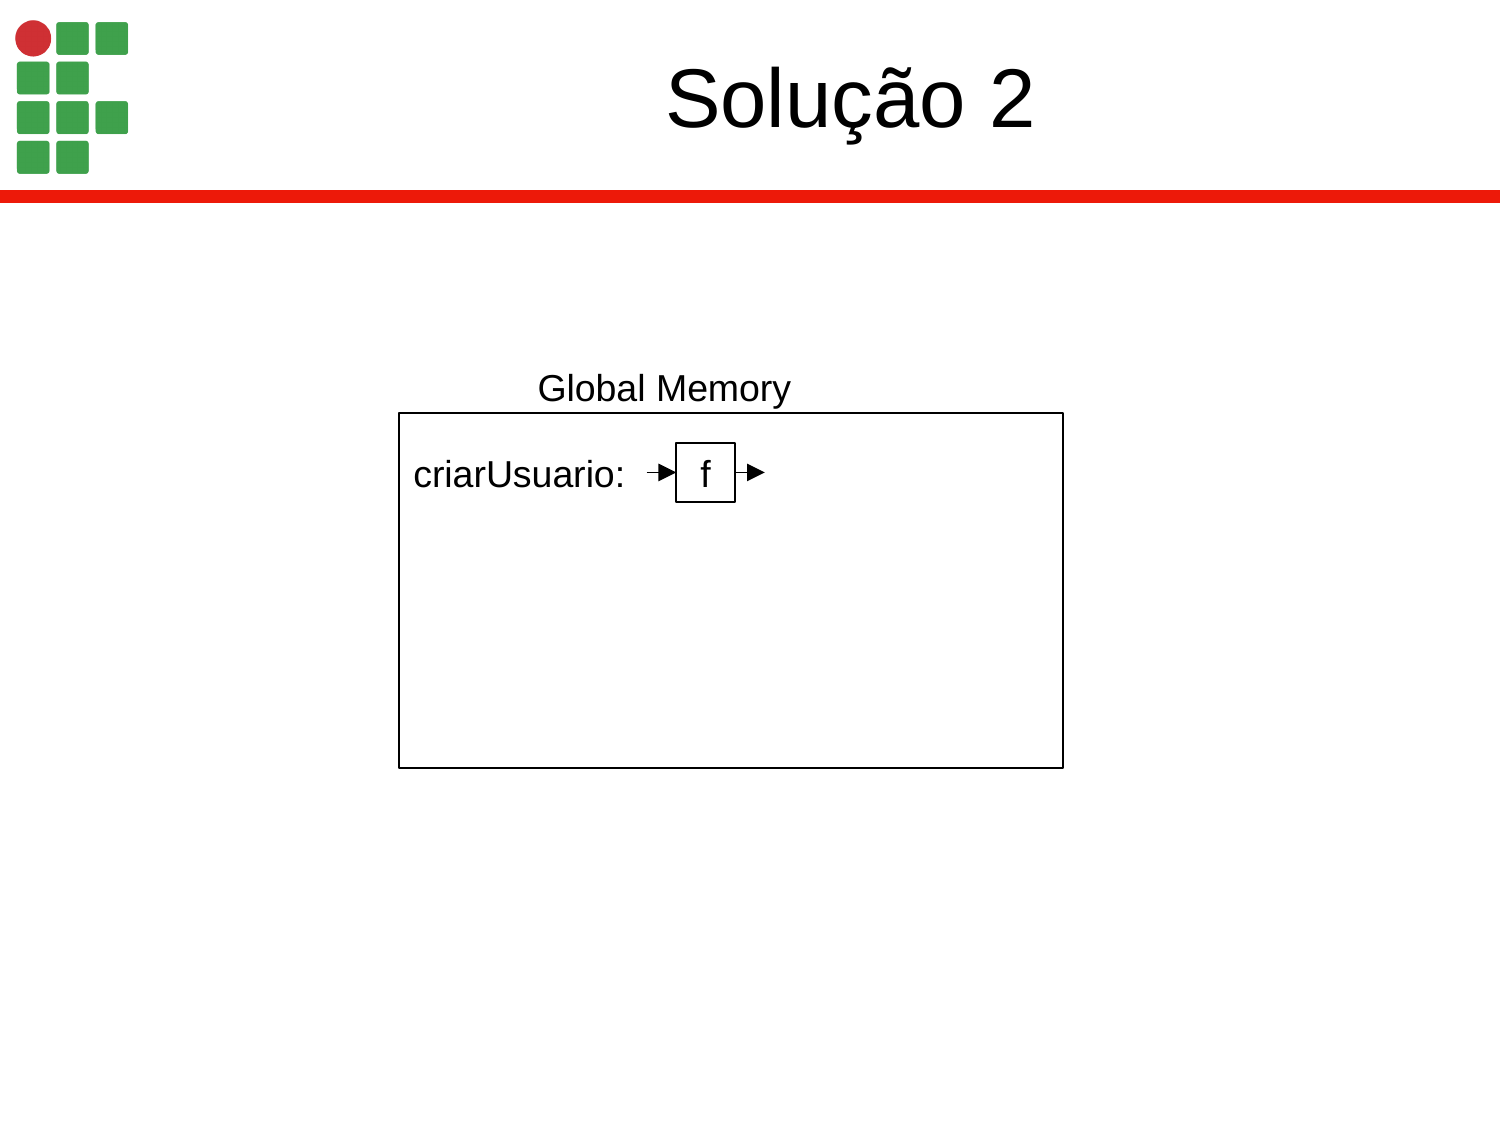

# Solução 2
Global Memory
criarUsuario:
f